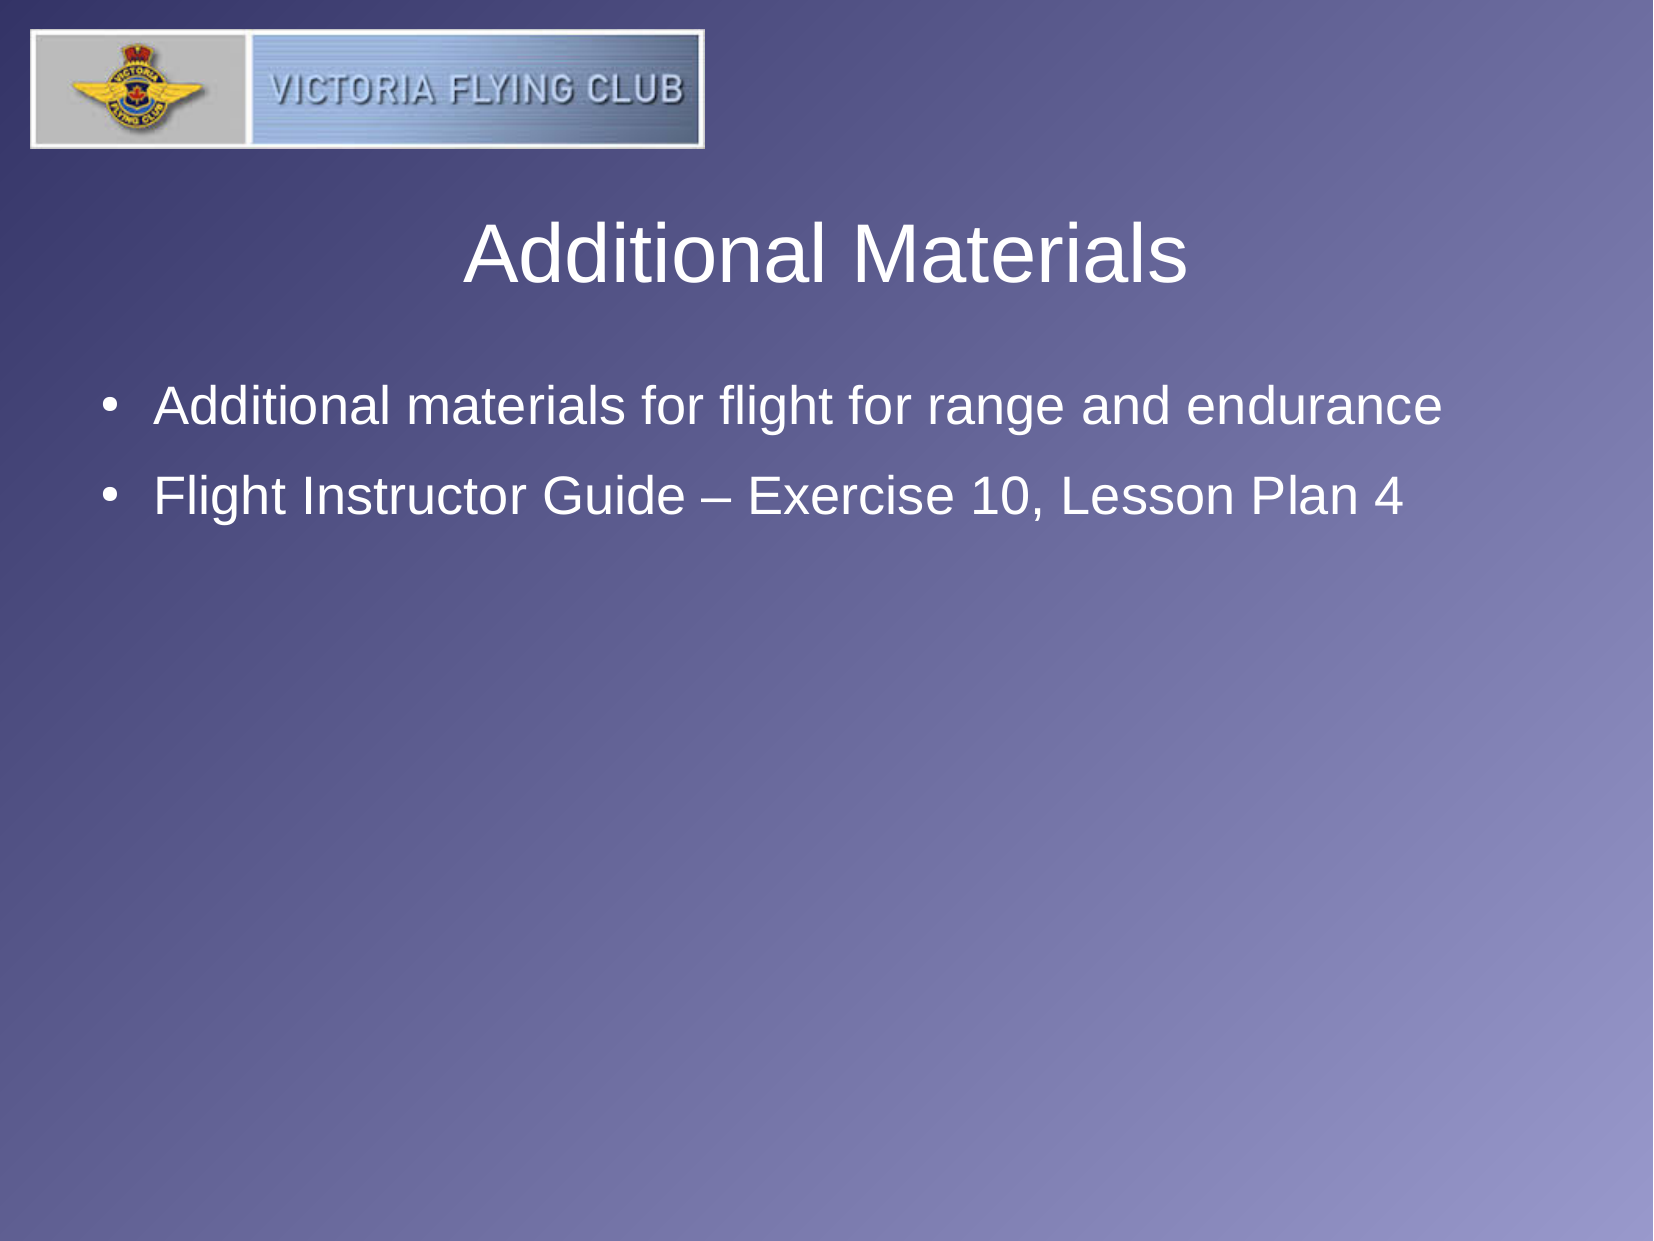

# Additional Materials
Additional materials for flight for range and endurance
Flight Instructor Guide – Exercise 10, Lesson Plan 4